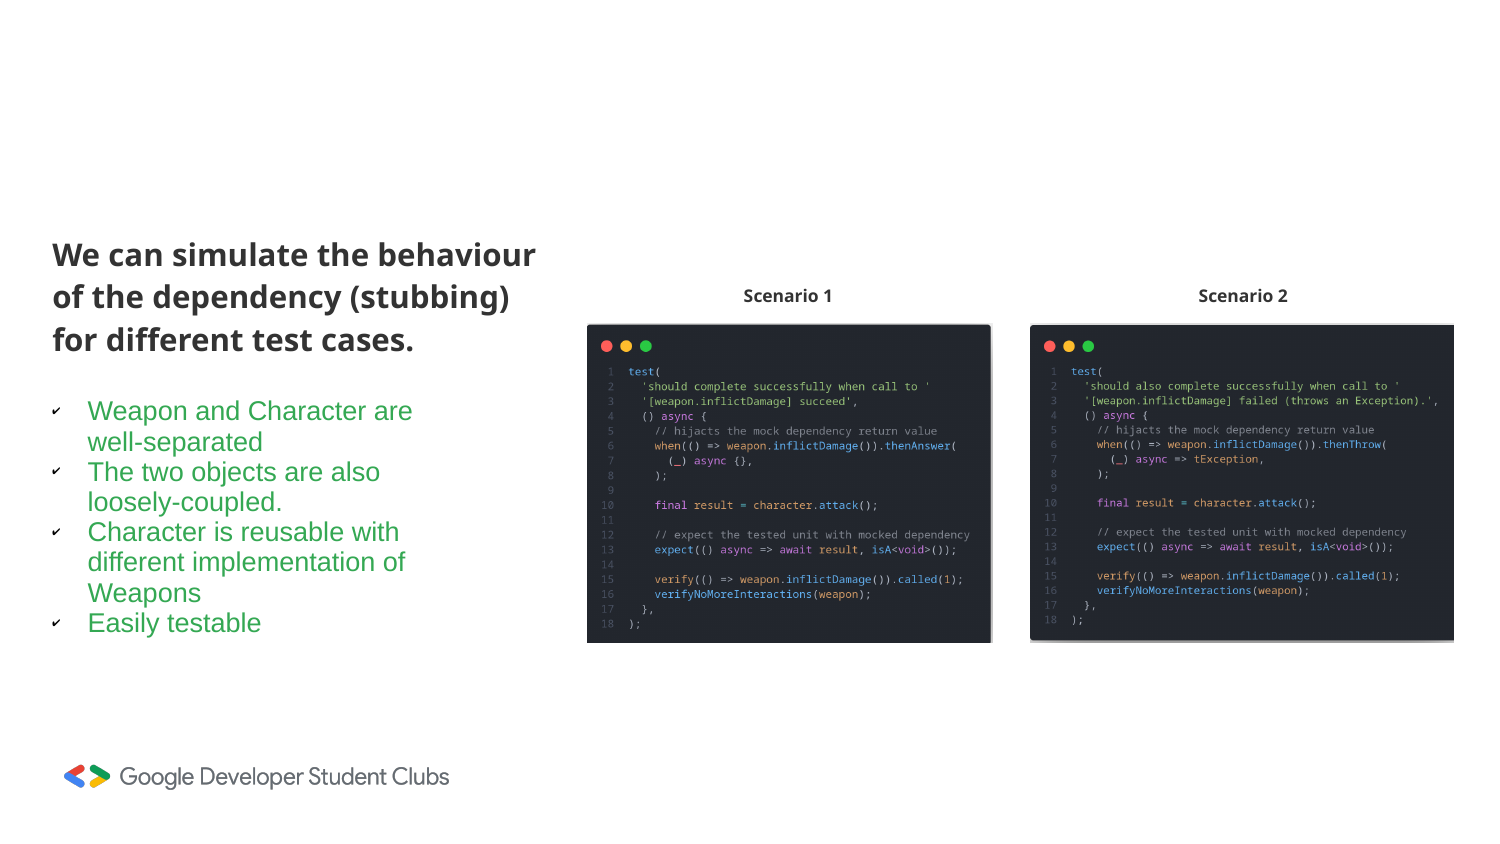

We can simulate the behaviour
of the dependency (stubbing)
for different test cases.
# Scenario 1
Scenario 2
Weapon and Character are well-separated
The two objects are also loosely-coupled.
Character is reusable with different implementation of Weapons
Easily testable